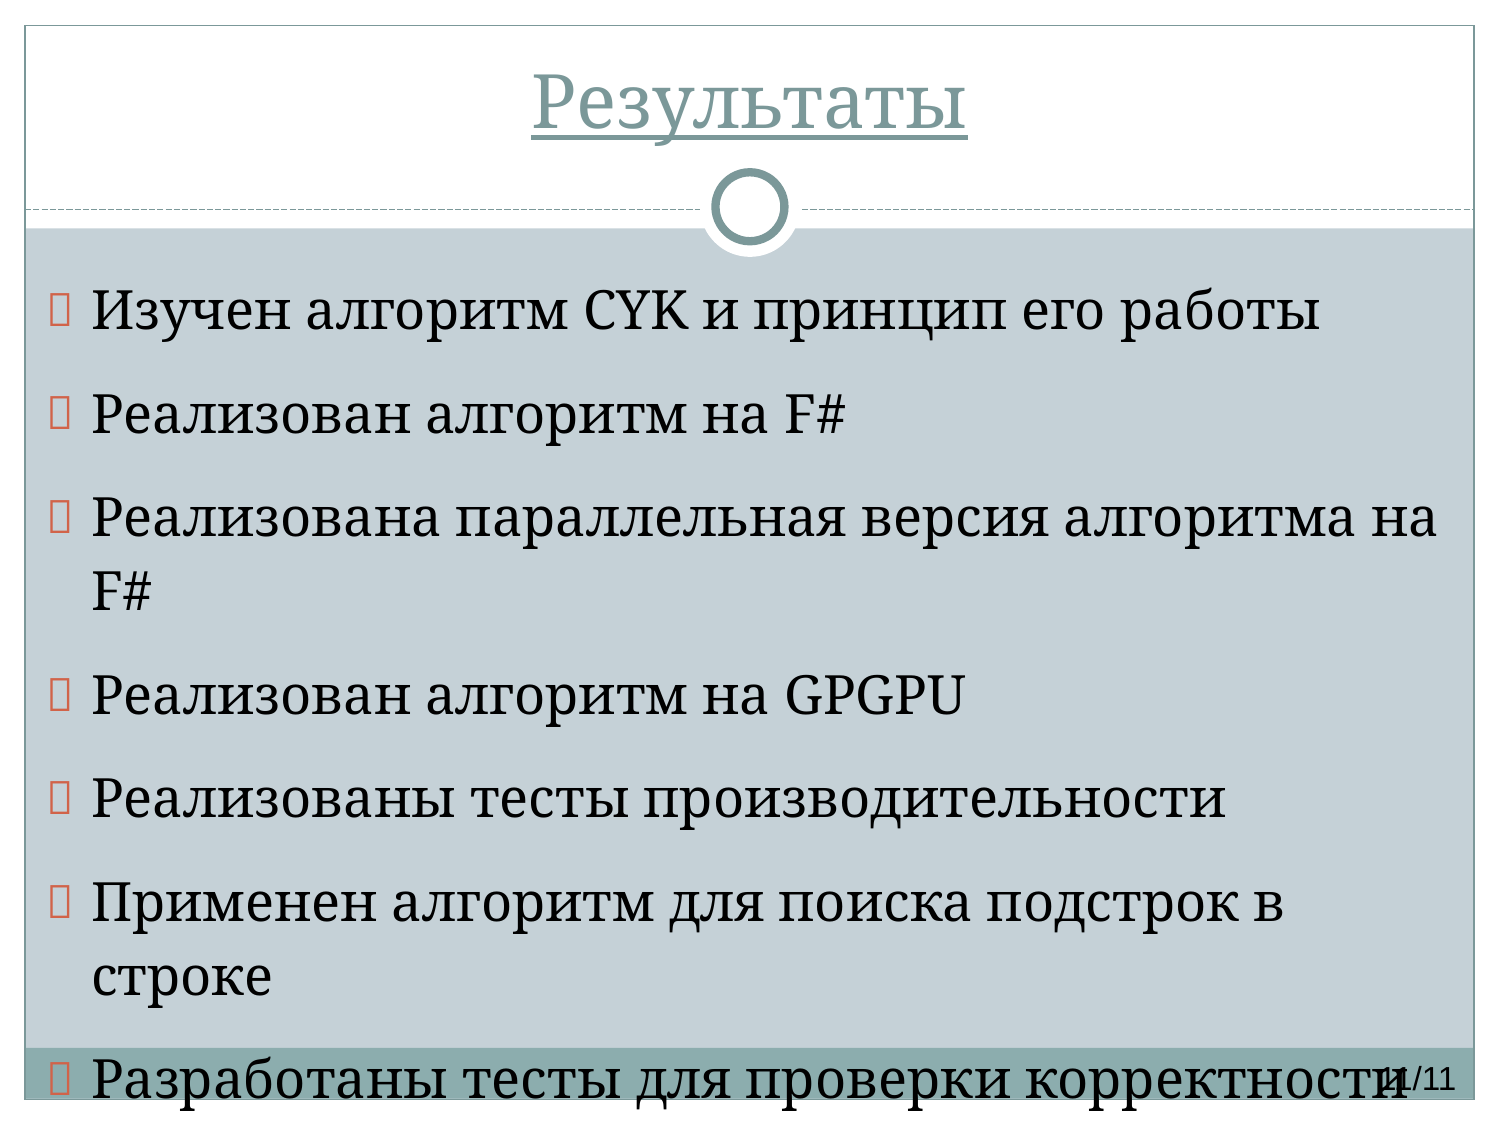

# Результаты
Изучен алгоритм CYK и принцип его работы
Реализован алгоритм на F#
Реализована параллельная версия алгоритма на F#
Реализован алгоритм на GPGPU
Реализованы тесты производительности
Применен алгоритм для поиска подстрок в строке
Разработаны тесты для проверки корректности работы данного алгоритма